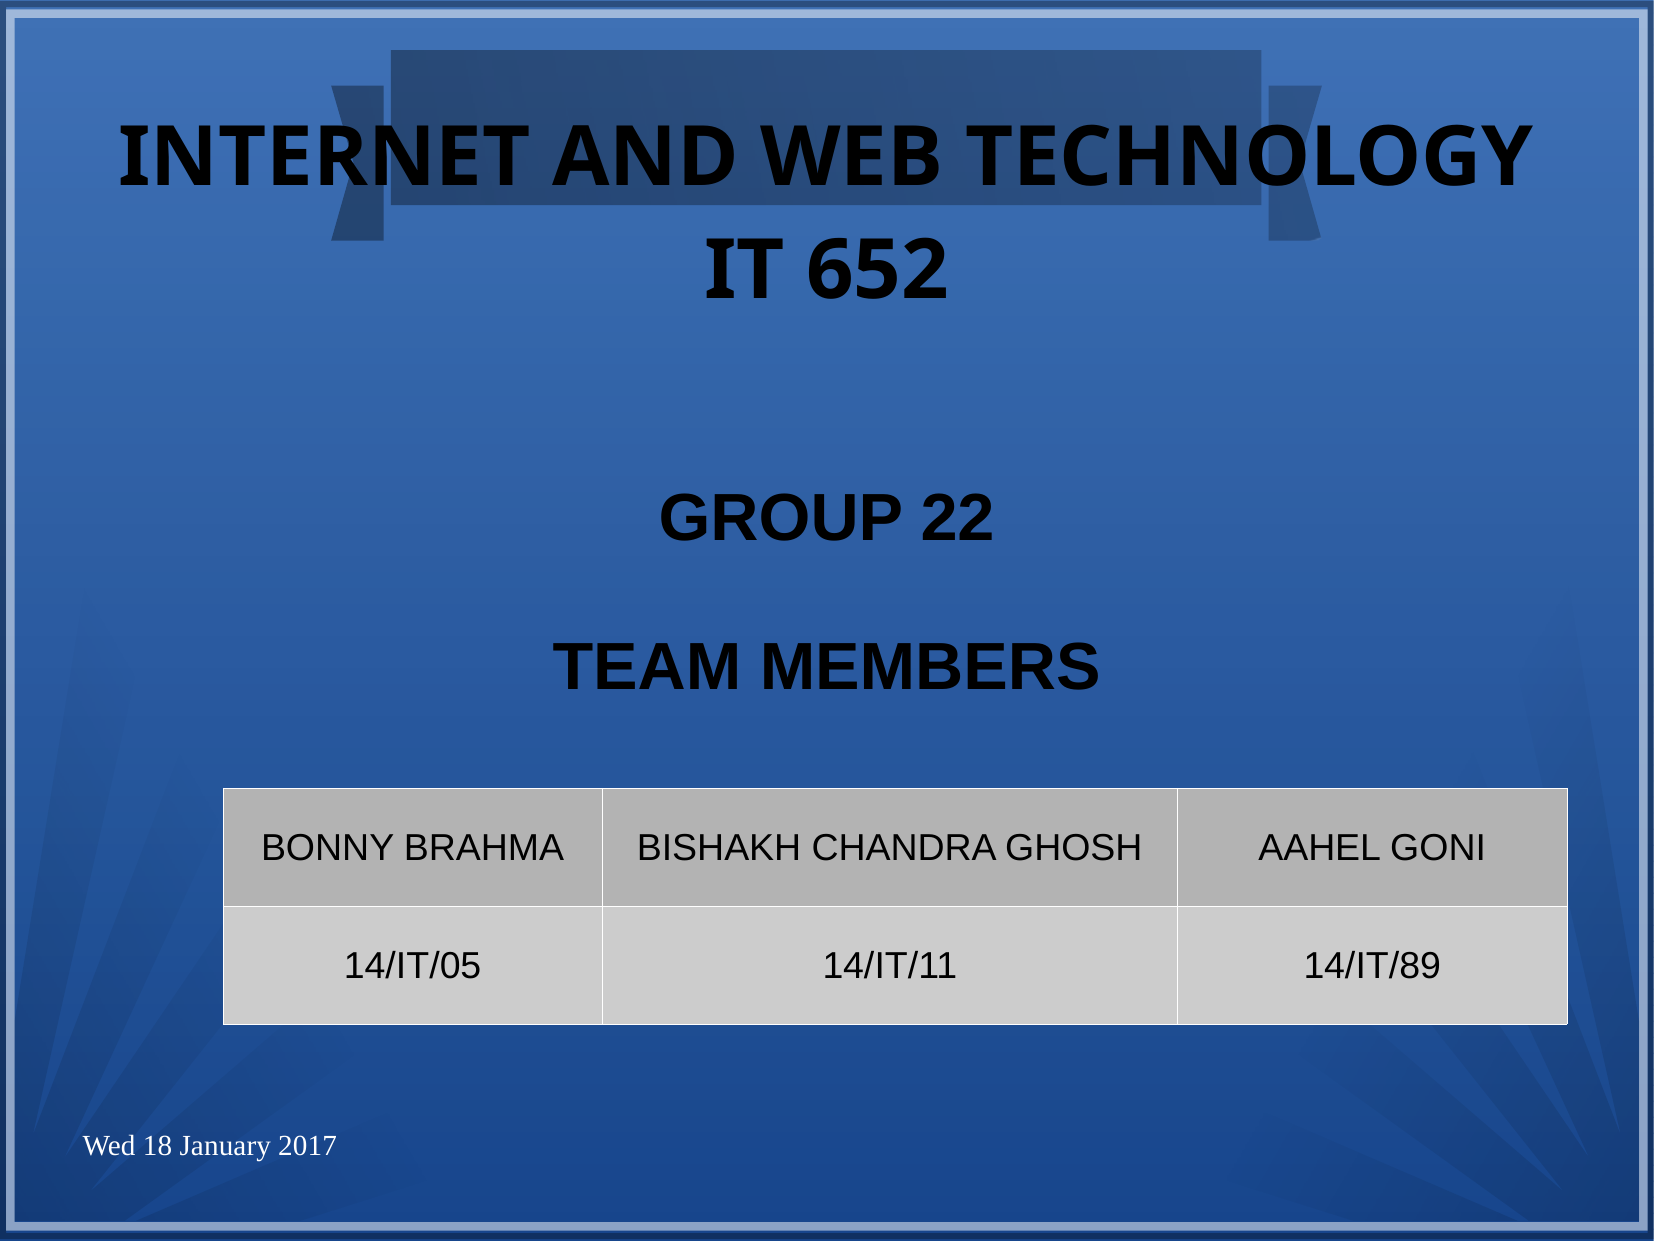

# INTERNET AND WEB TECHNOLOGY IT 652
GROUP 22
TEAM MEMBERS
| BONNY BRAHMA | BISHAKH CHANDRA GHOSH | AAHEL GONI |
| --- | --- | --- |
| 14/IT/05 | 14/IT/11 | 14/IT/89 |
Wed 18 January 2017